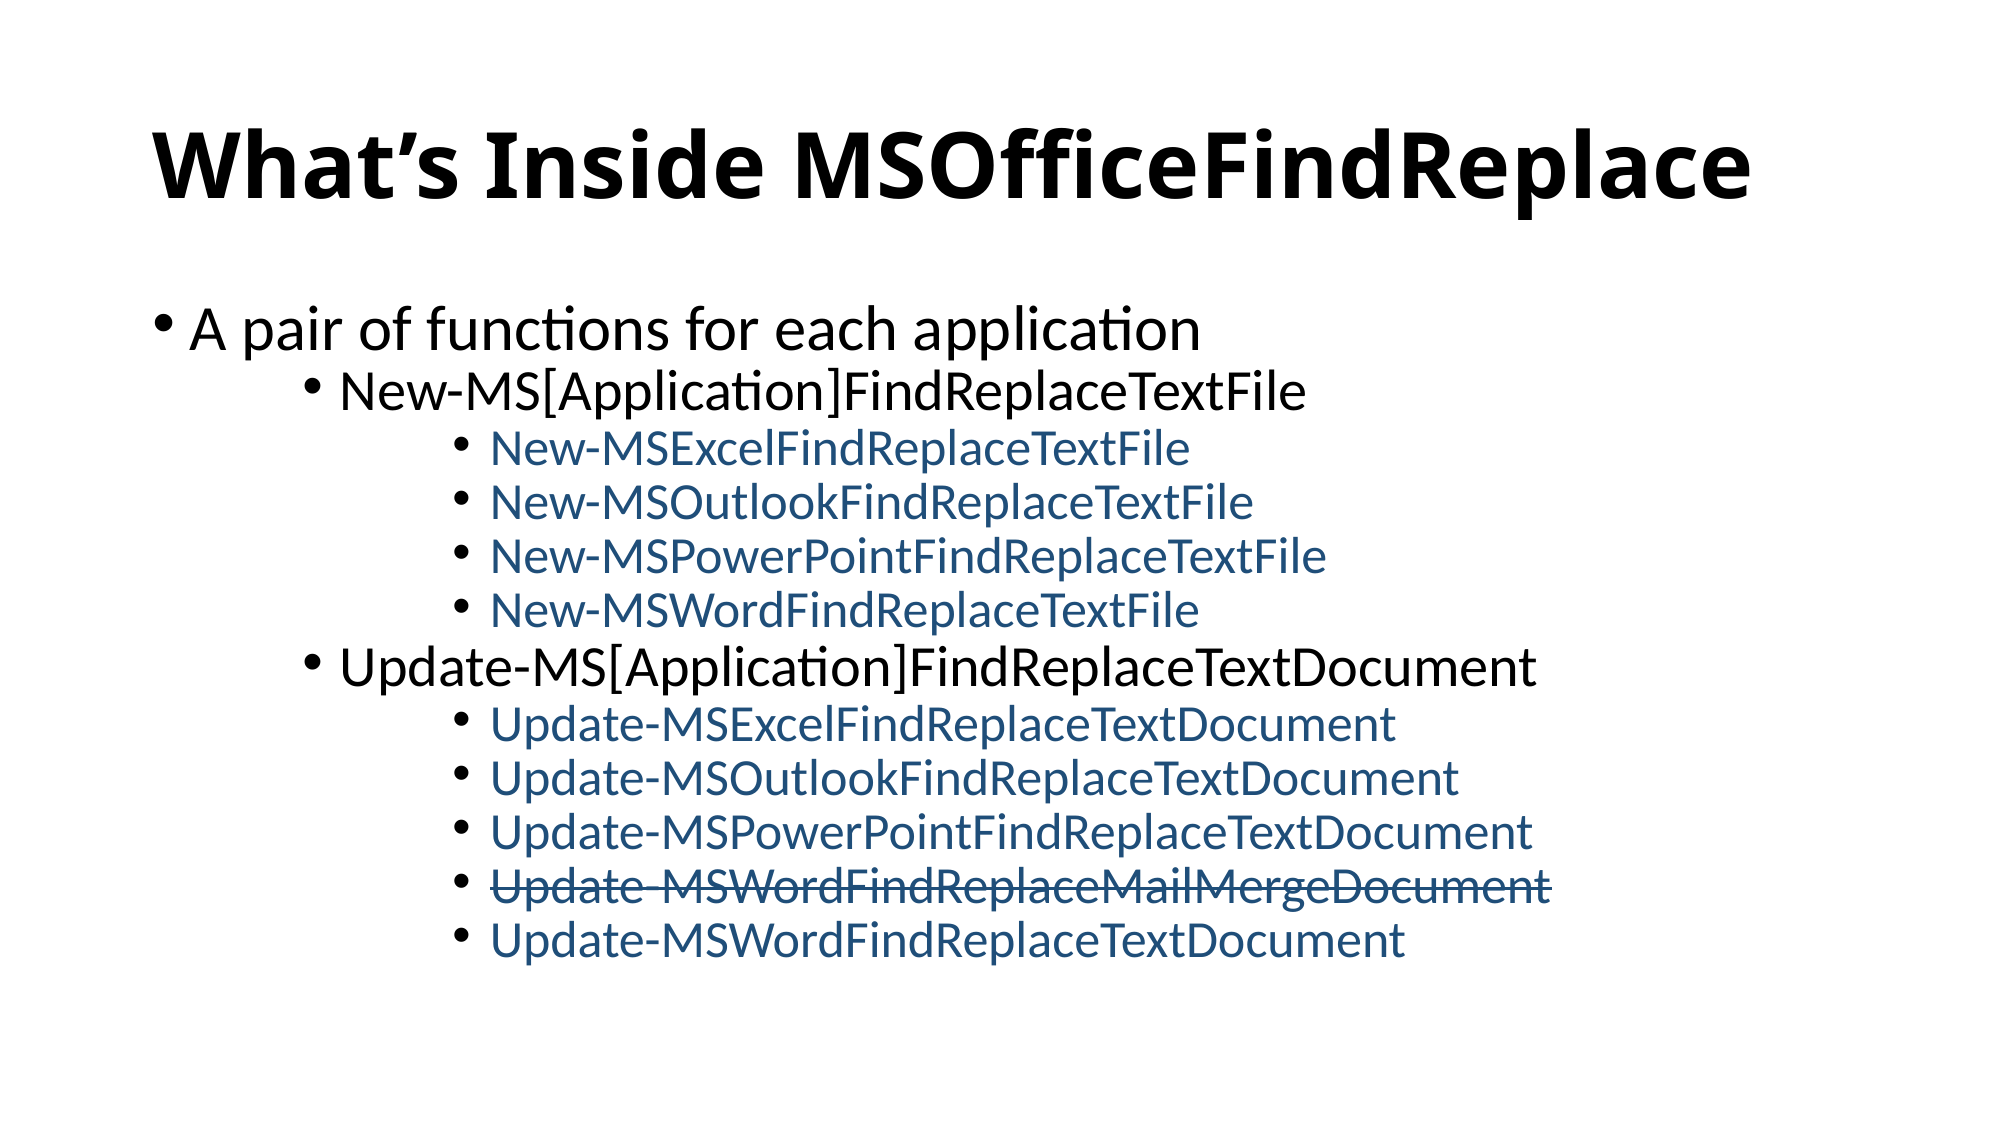

# What’s Inside MSOfficeFindReplace
A pair of functions for each application
New-MS[Application]FindReplaceTextFile
New-MSExcelFindReplaceTextFile
New-MSOutlookFindReplaceTextFile
New-MSPowerPointFindReplaceTextFile
New-MSWordFindReplaceTextFile
Update-MS[Application]FindReplaceTextDocument
Update-MSExcelFindReplaceTextDocument
Update-MSOutlookFindReplaceTextDocument
Update-MSPowerPointFindReplaceTextDocument
Update-MSWordFindReplaceMailMergeDocument
Update-MSWordFindReplaceTextDocument